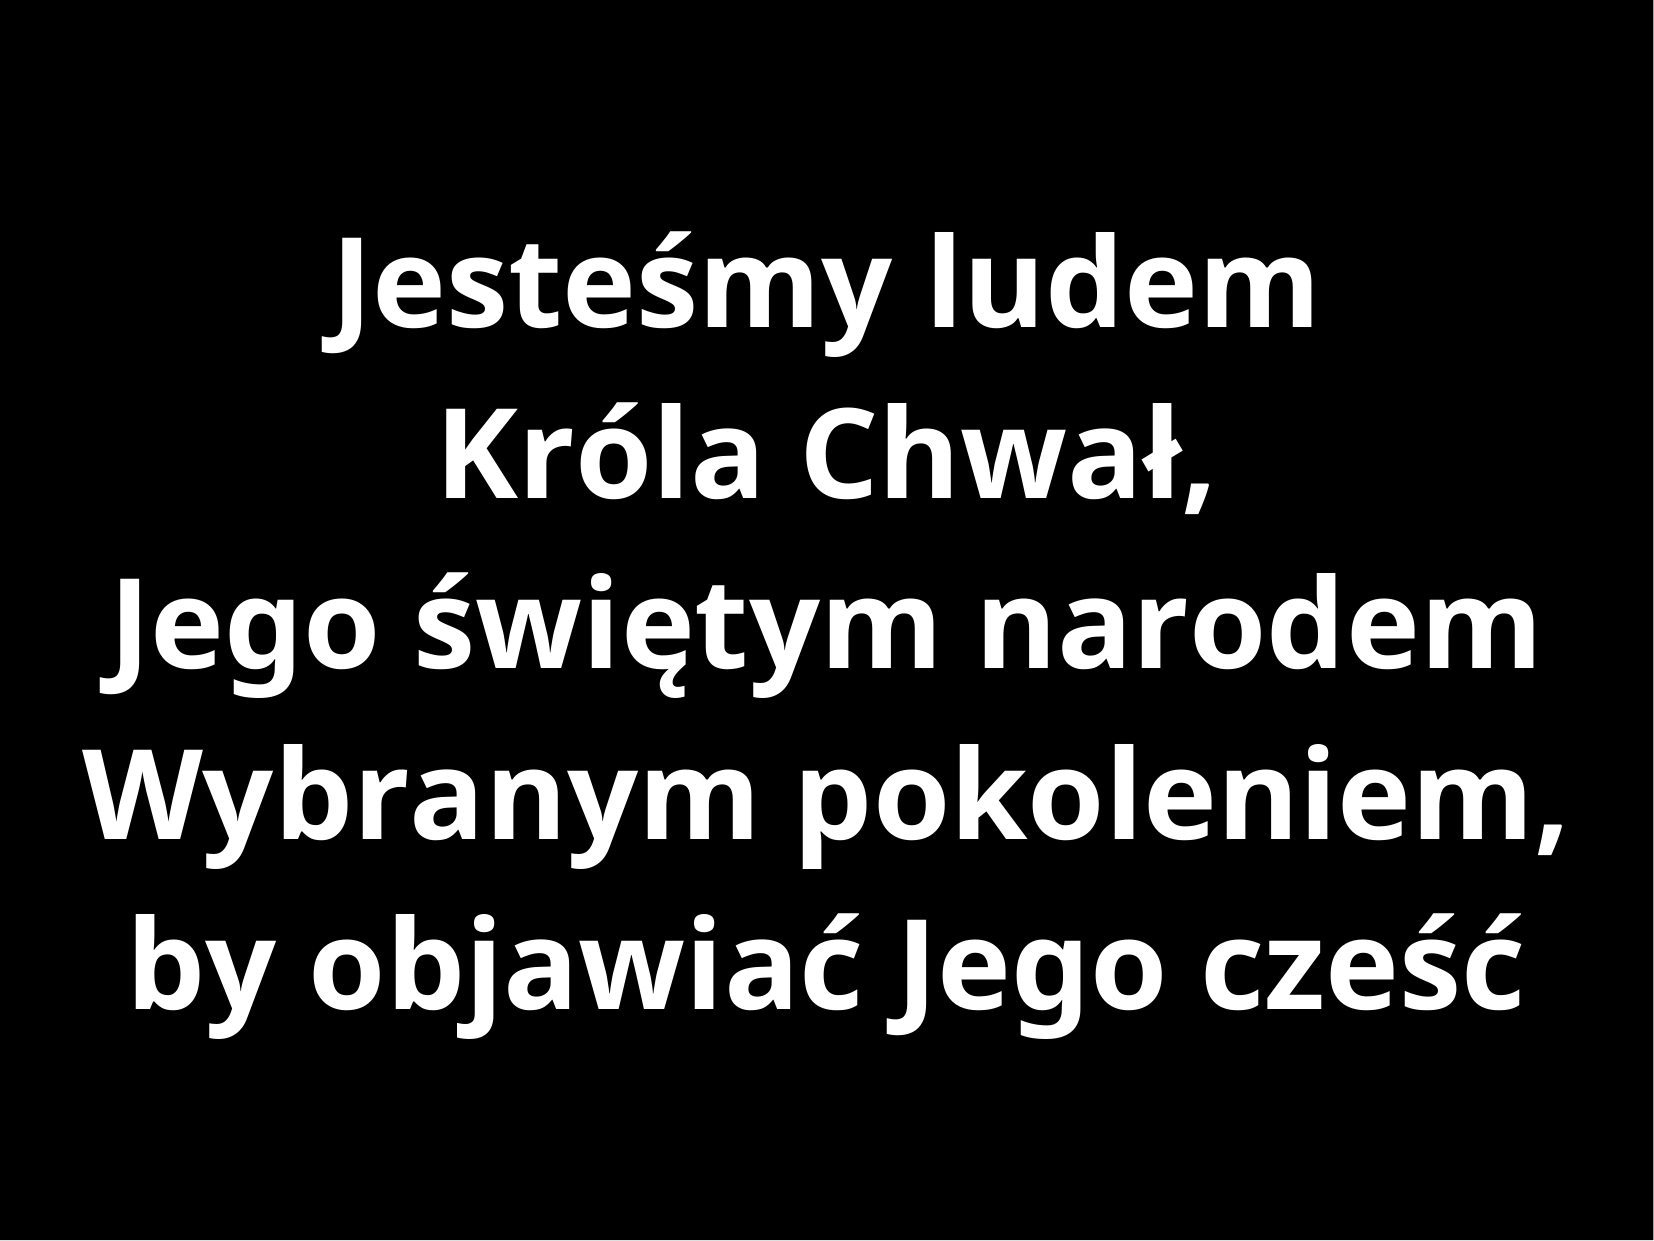

# Jesteśmy ludem Króla Chwał, Jego świętym narodem Wybranym pokoleniem, by objawiać Jego cześć